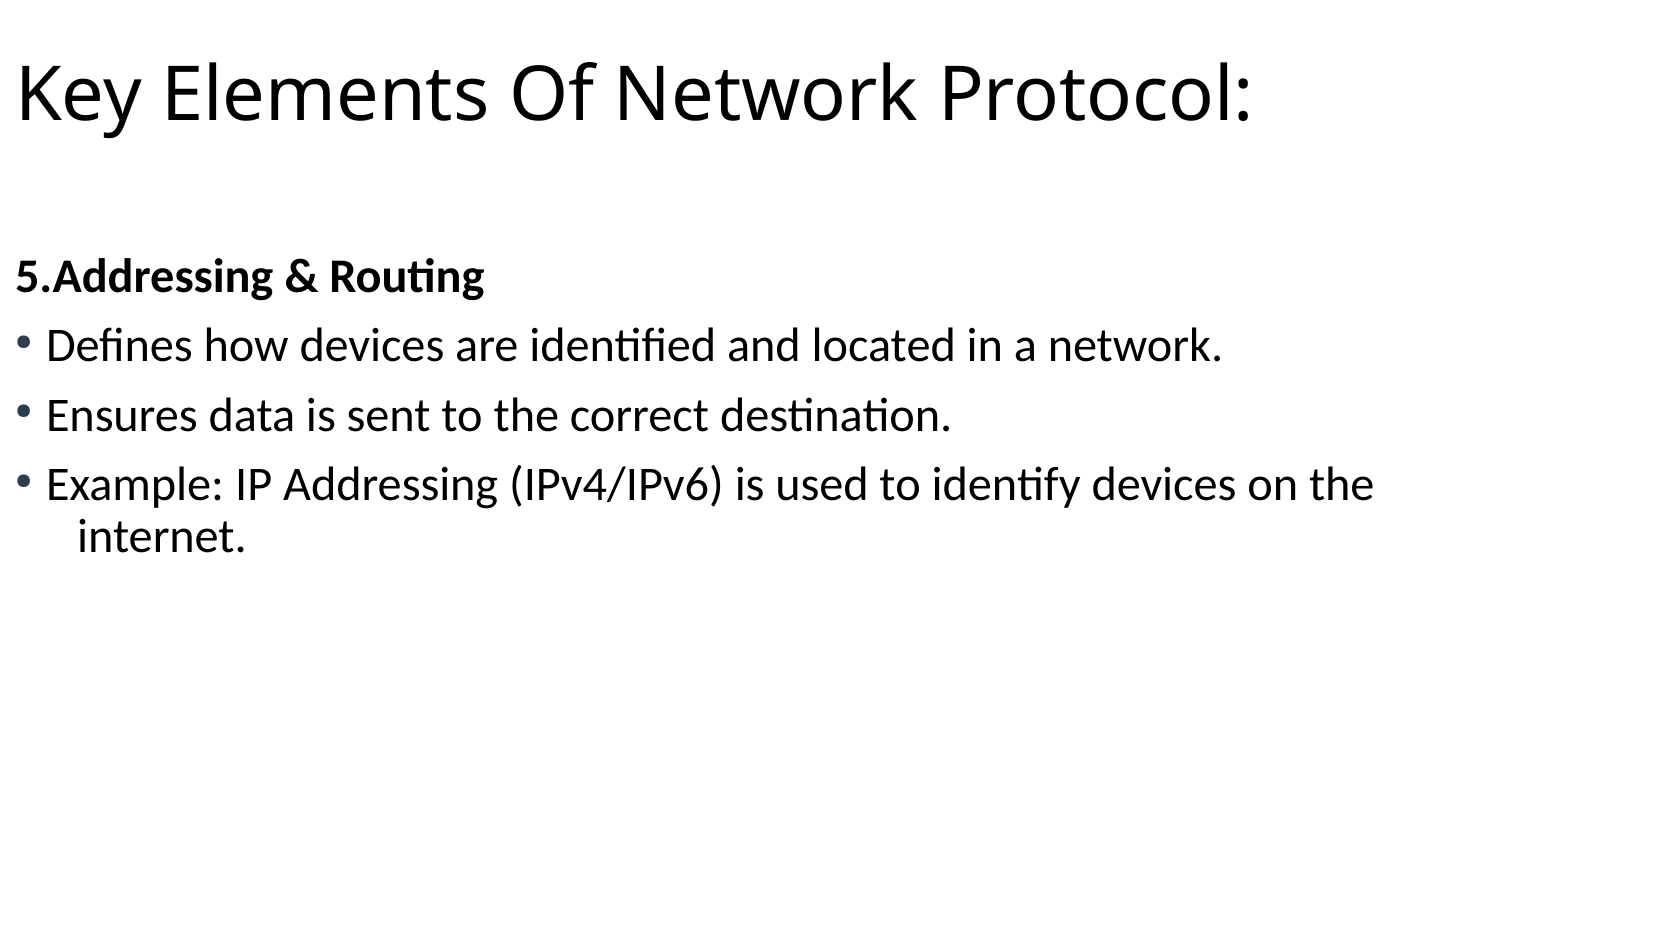

# Key Elements Of Network Protocol:
5.Addressing & Routing
Defines how devices are identified and located in a network.
Ensures data is sent to the correct destination.
Example: IP Addressing (IPv4/IPv6) is used to identify devices on the internet.